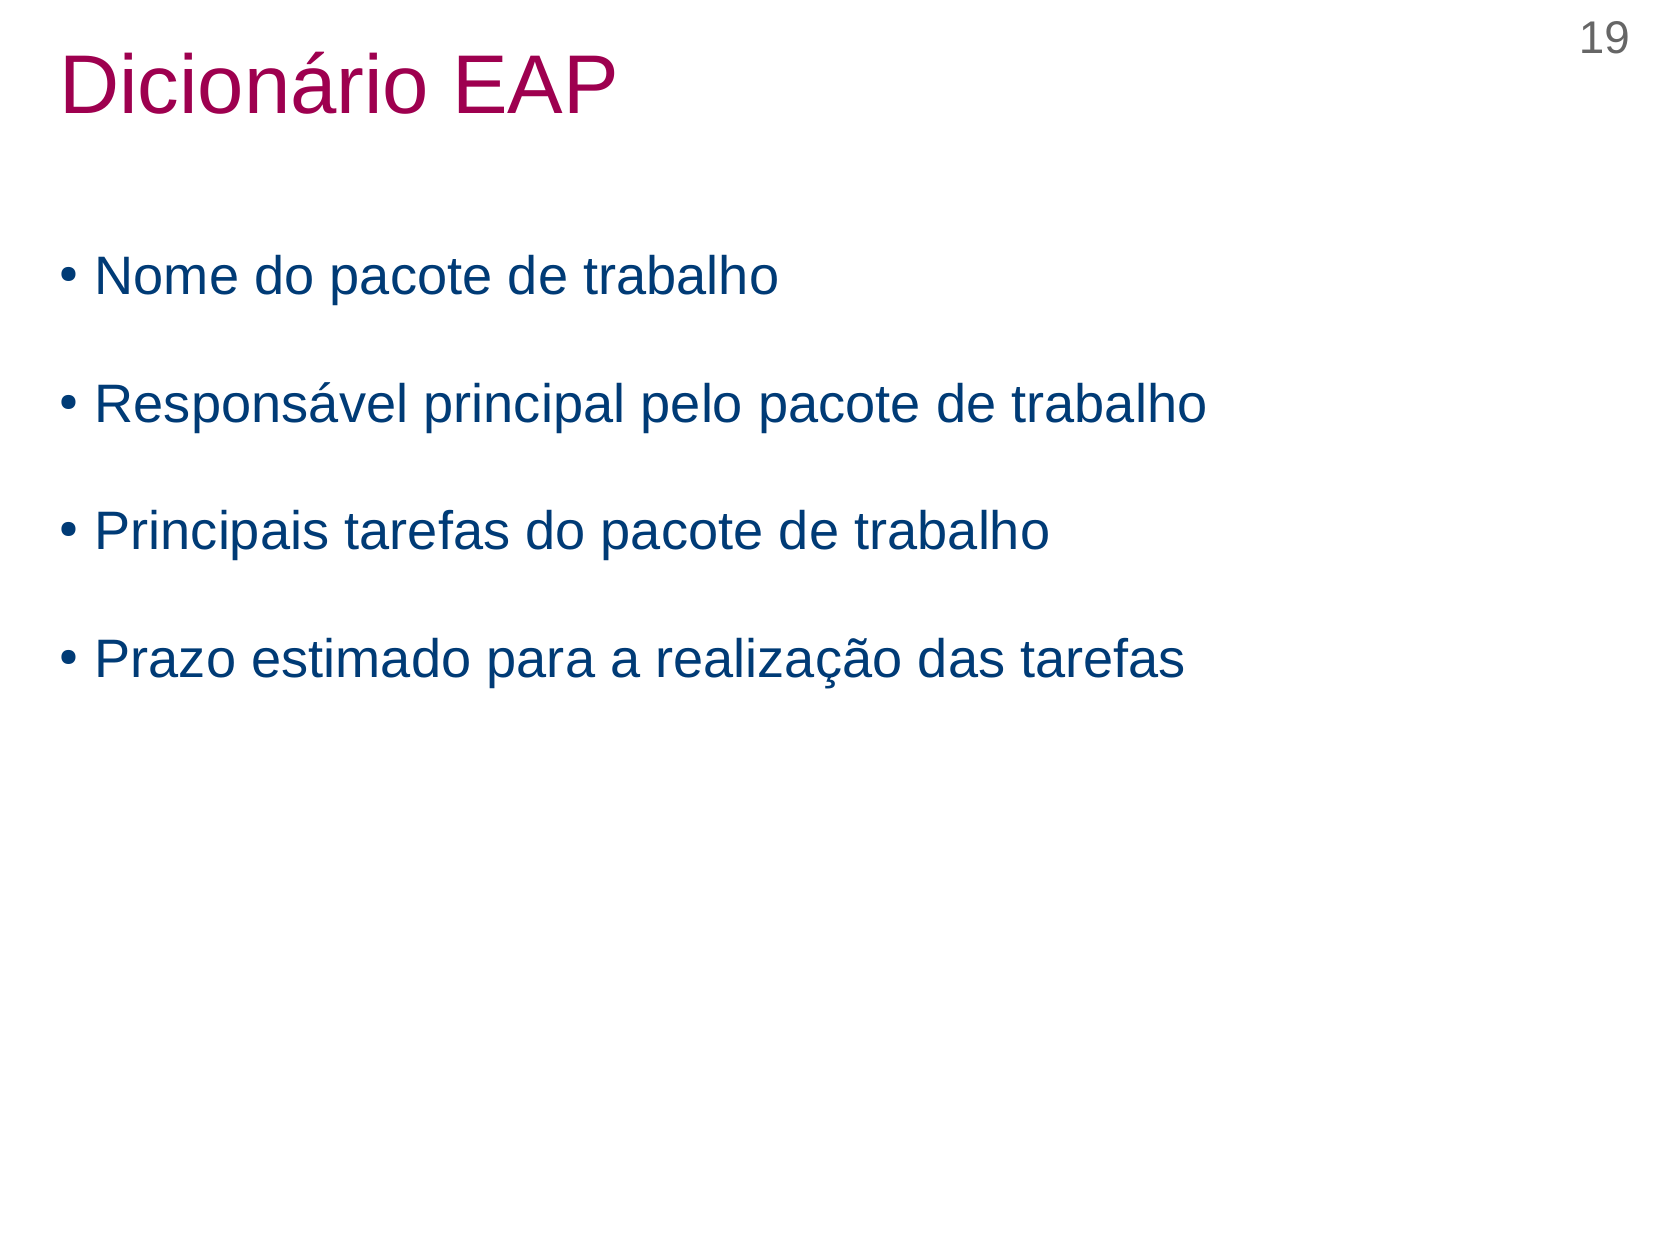

19
# Dicionário EAP
Nome do pacote de trabalho
Responsável principal pelo pacote de trabalho
Principais tarefas do pacote de trabalho
Prazo estimado para a realização das tarefas